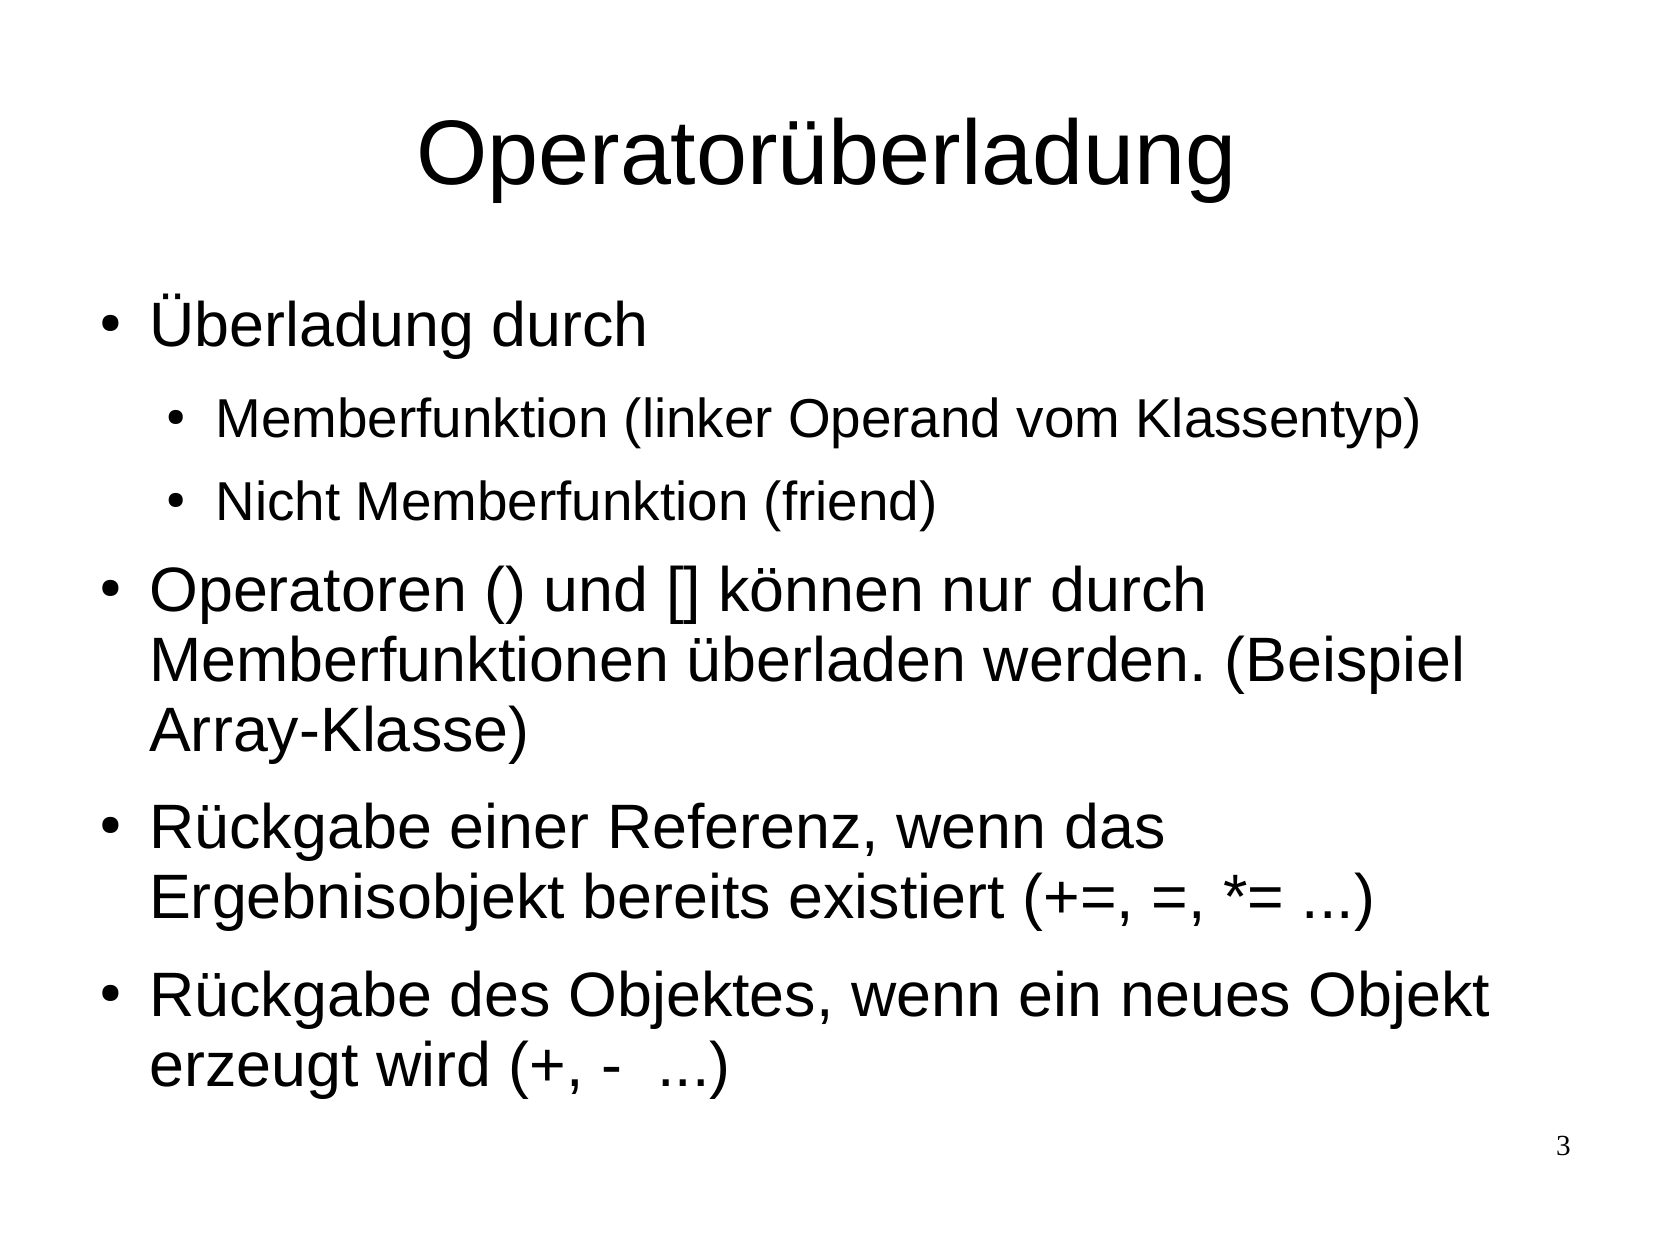

# Operatorüberladung
Überladung durch
Memberfunktion (linker Operand vom Klassentyp)
Nicht Memberfunktion (friend)
Operatoren () und [] können nur durch Memberfunktionen überladen werden. (Beispiel Array-Klasse)
Rückgabe einer Referenz, wenn das Ergebnisobjekt bereits existiert (+=, =, *= ...)
Rückgabe des Objektes, wenn ein neues Objekt erzeugt wird (+, - ...)
3